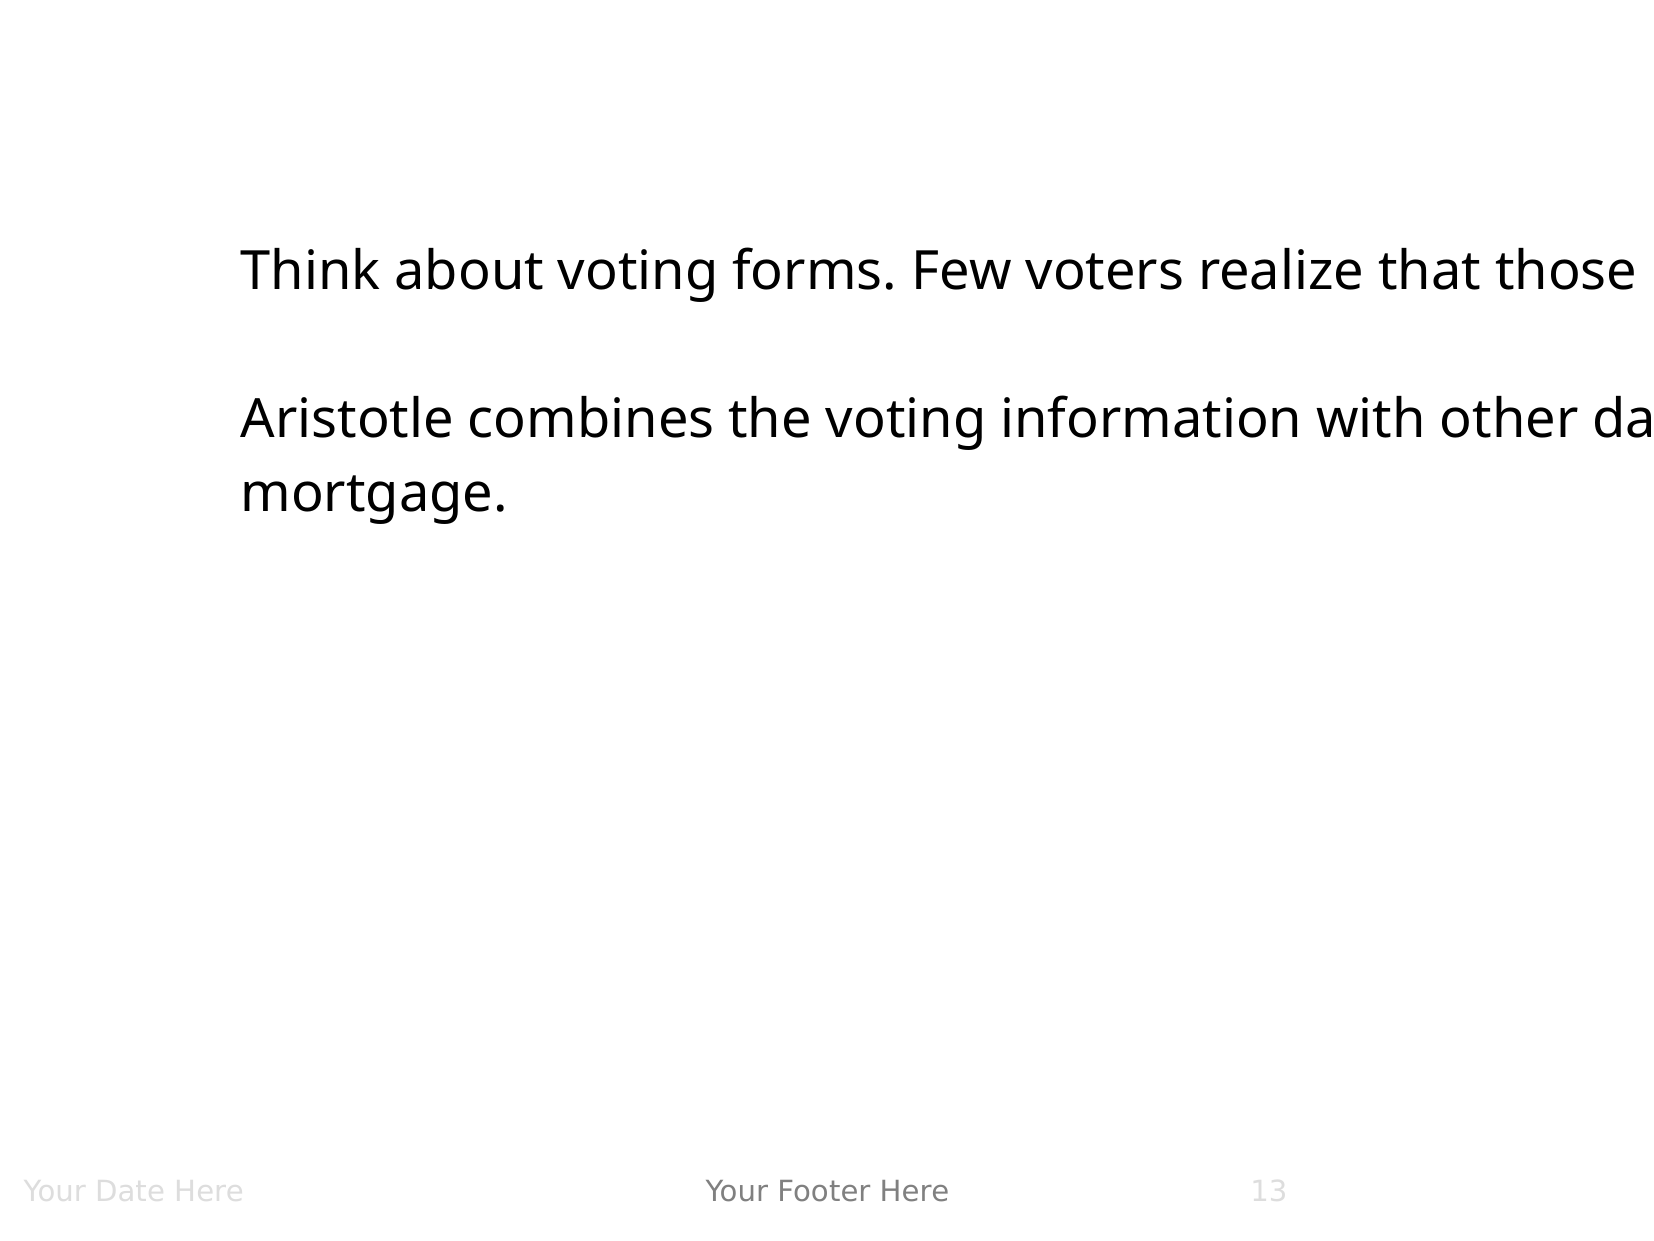

Think about voting forms. Few voters realize that those lists are often sold to commercial data brokers such as Aristotle, Inc.
Aristotle combines the voting information with other data to create rich profiles of individuals. For instance, it markets its ability to identify 190 million voters by more than “500 data points” such as their credit rating and size of their mortgage.
Your Date Here
Your Footer Here